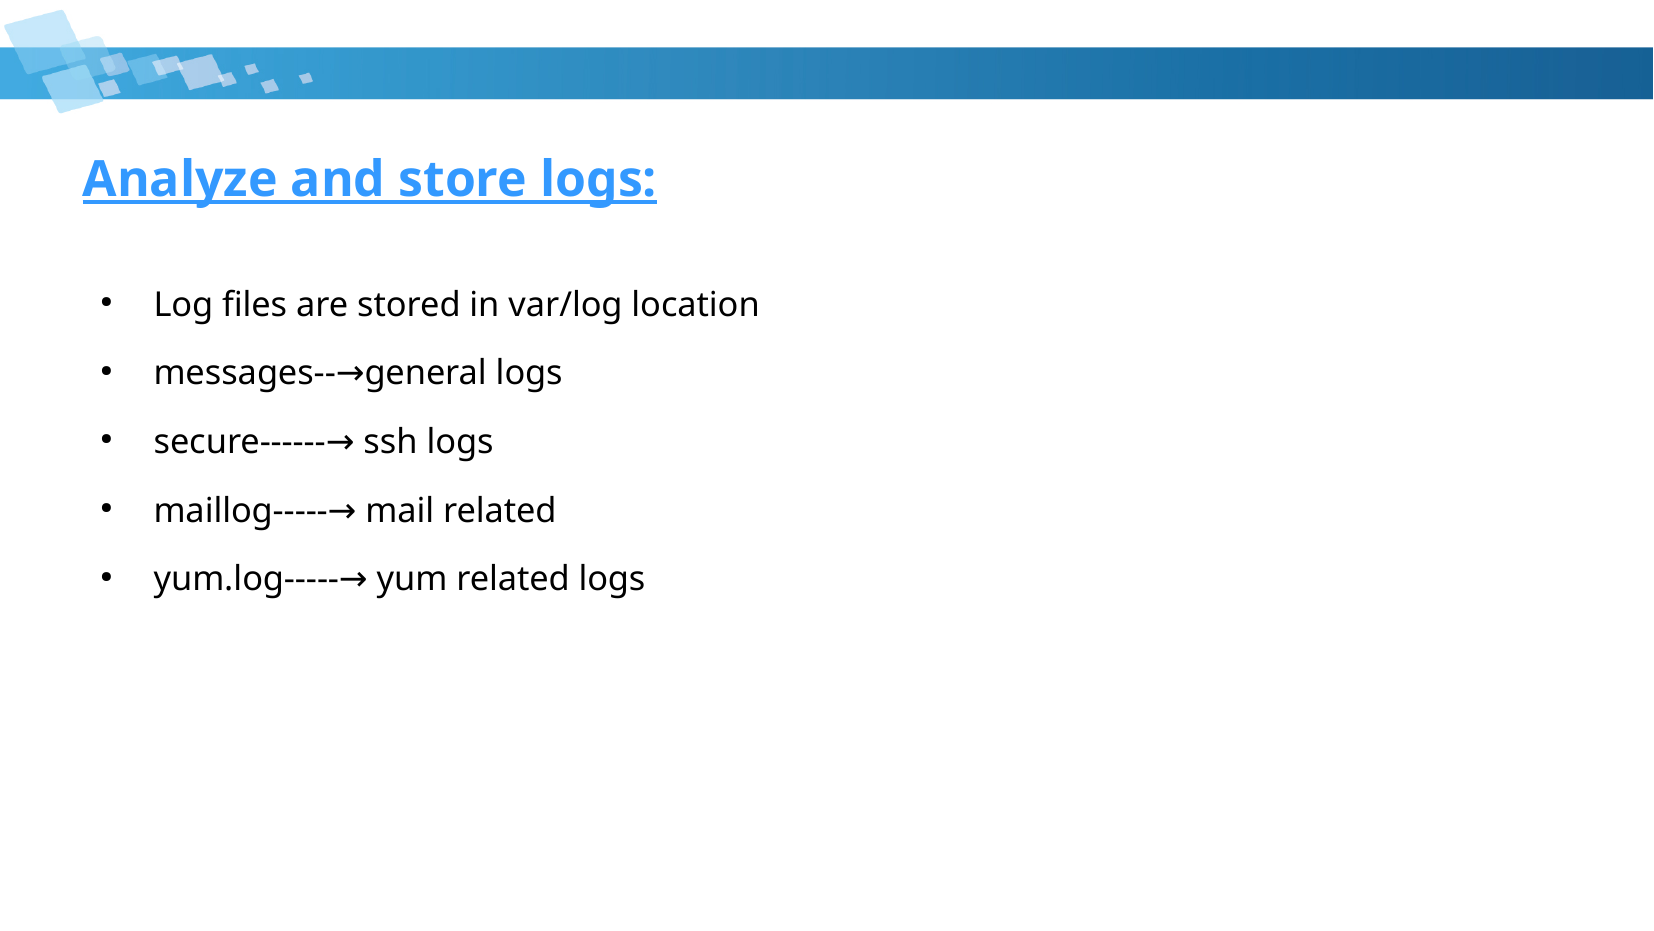

# Analyze and store logs:
Log files are stored in var/log location
messages--→general logs
secure------→ ssh logs
maillog-----→ mail related
yum.log-----→ yum related logs